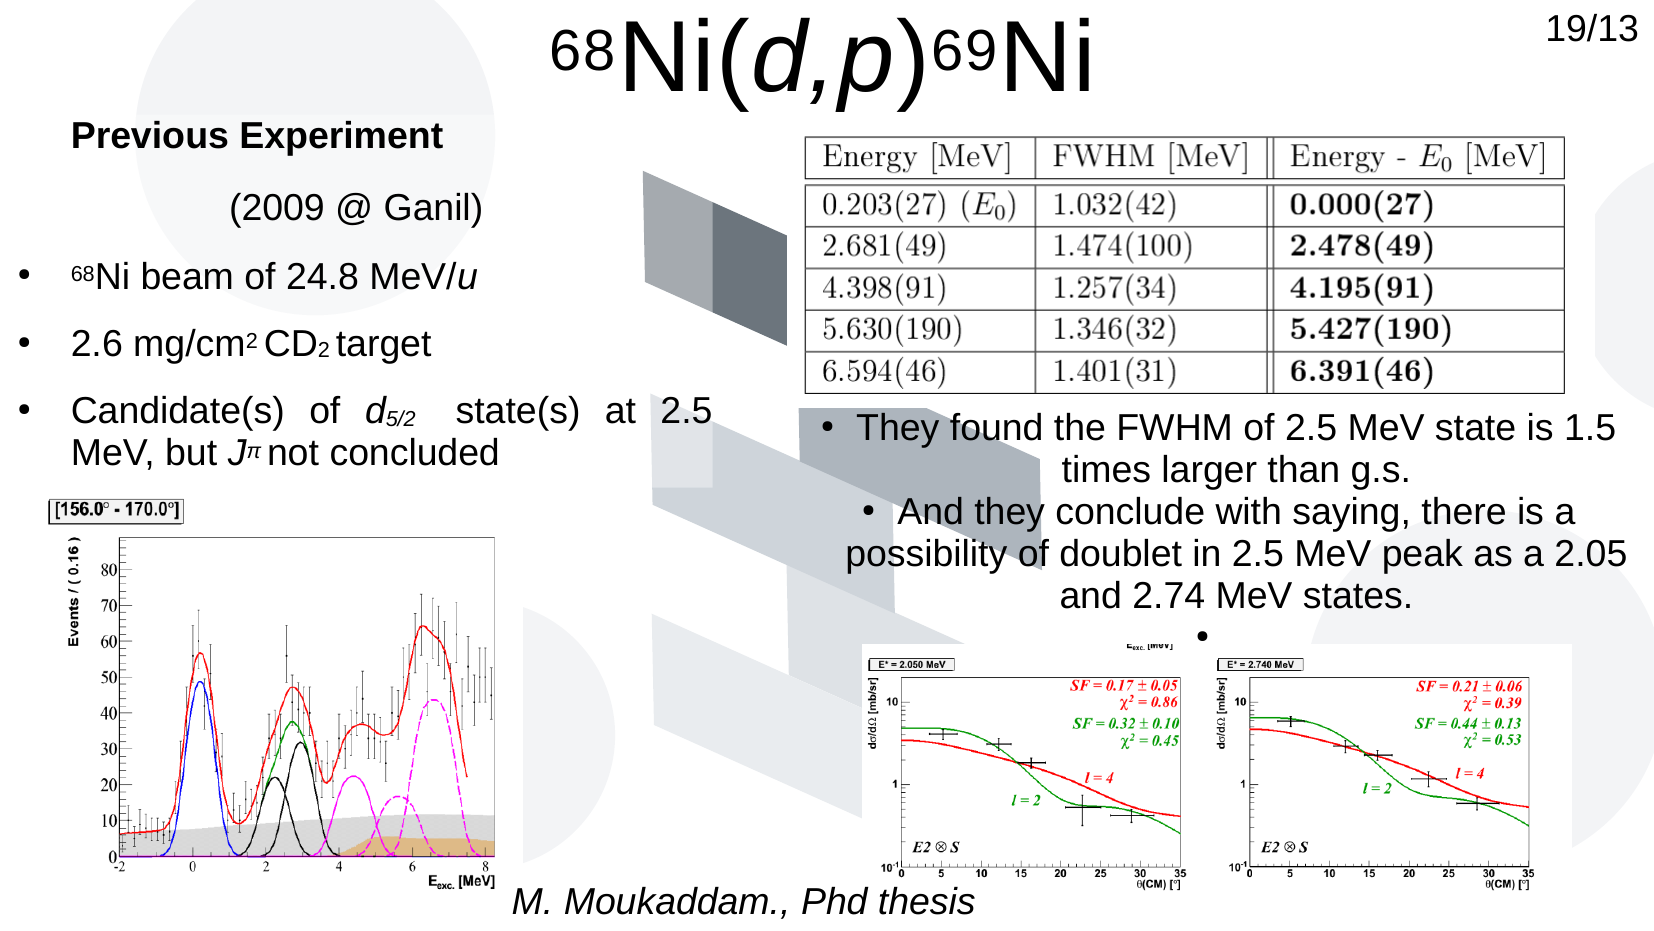

# 68Ni(d,p)69Ni
Previous Experiment
(2009 @ Ganil)
68Ni beam of 24.8 MeV/u
2.6 mg/cm2 CD2 target
Candidate(s) of d5/2 state(s) at 2.5 MeV, but Jπ not concluded
They found the FWHM of 2.5 MeV state is 1.5 times larger than g.s.
And they conclude with saying, there is a possibility of doublet in 2.5 MeV peak as a 2.05 and 2.74 MeV states.
M. Moukaddam., Phd thesis